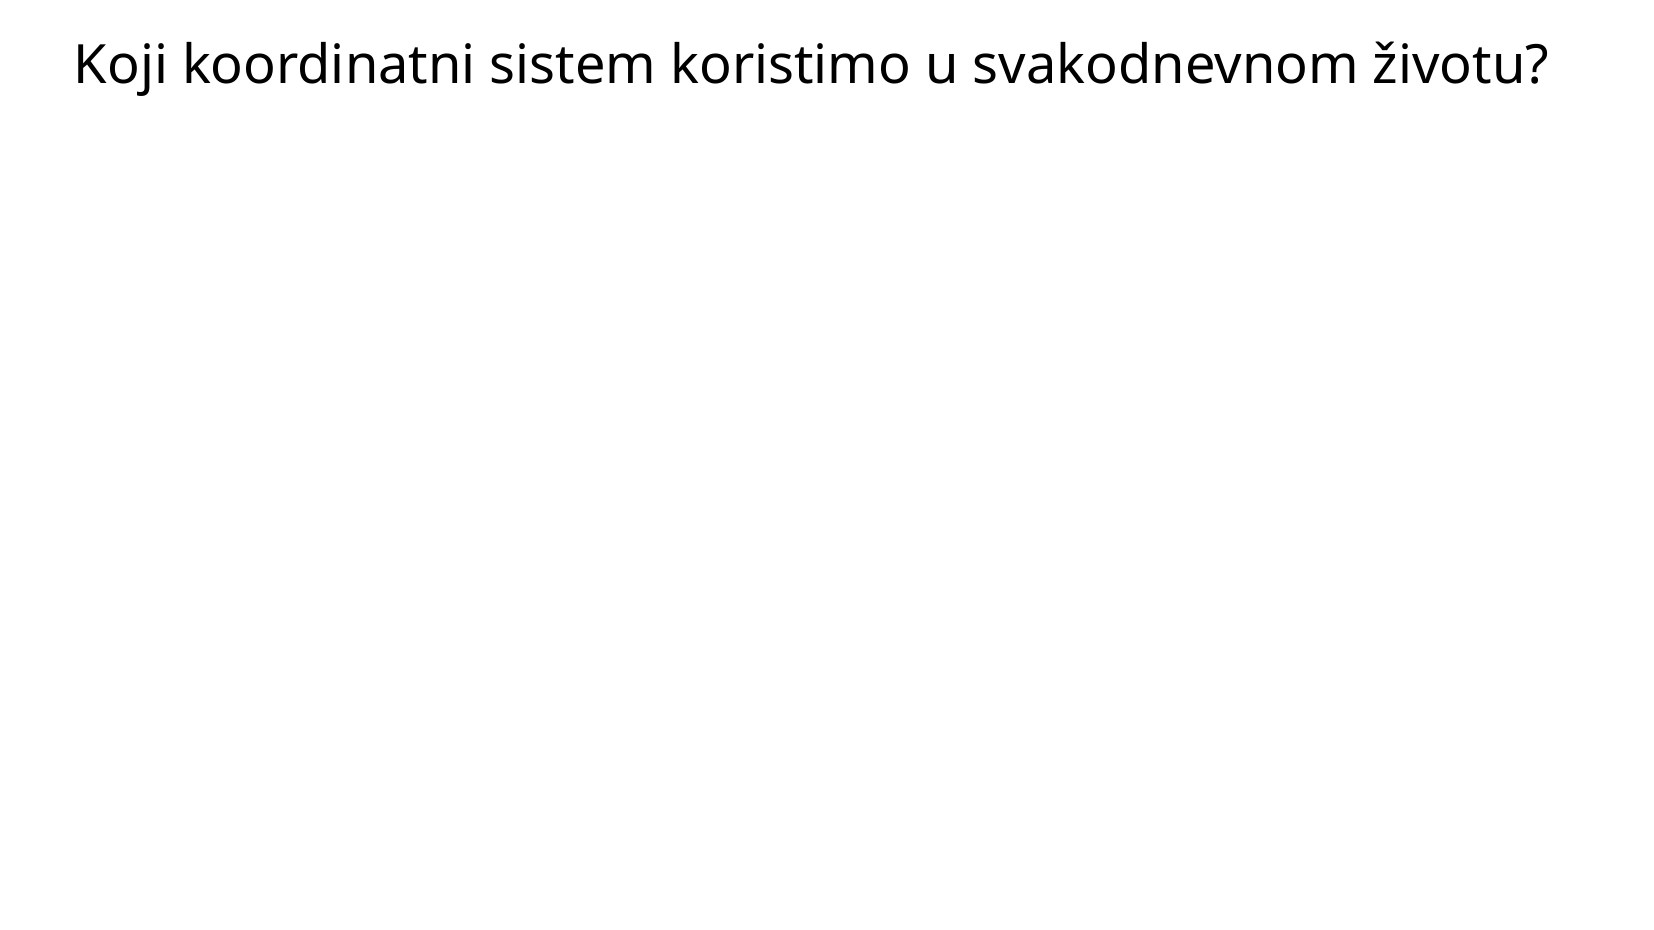

# Koji koordinatni sistem koristimo u svakodnevnom životu?